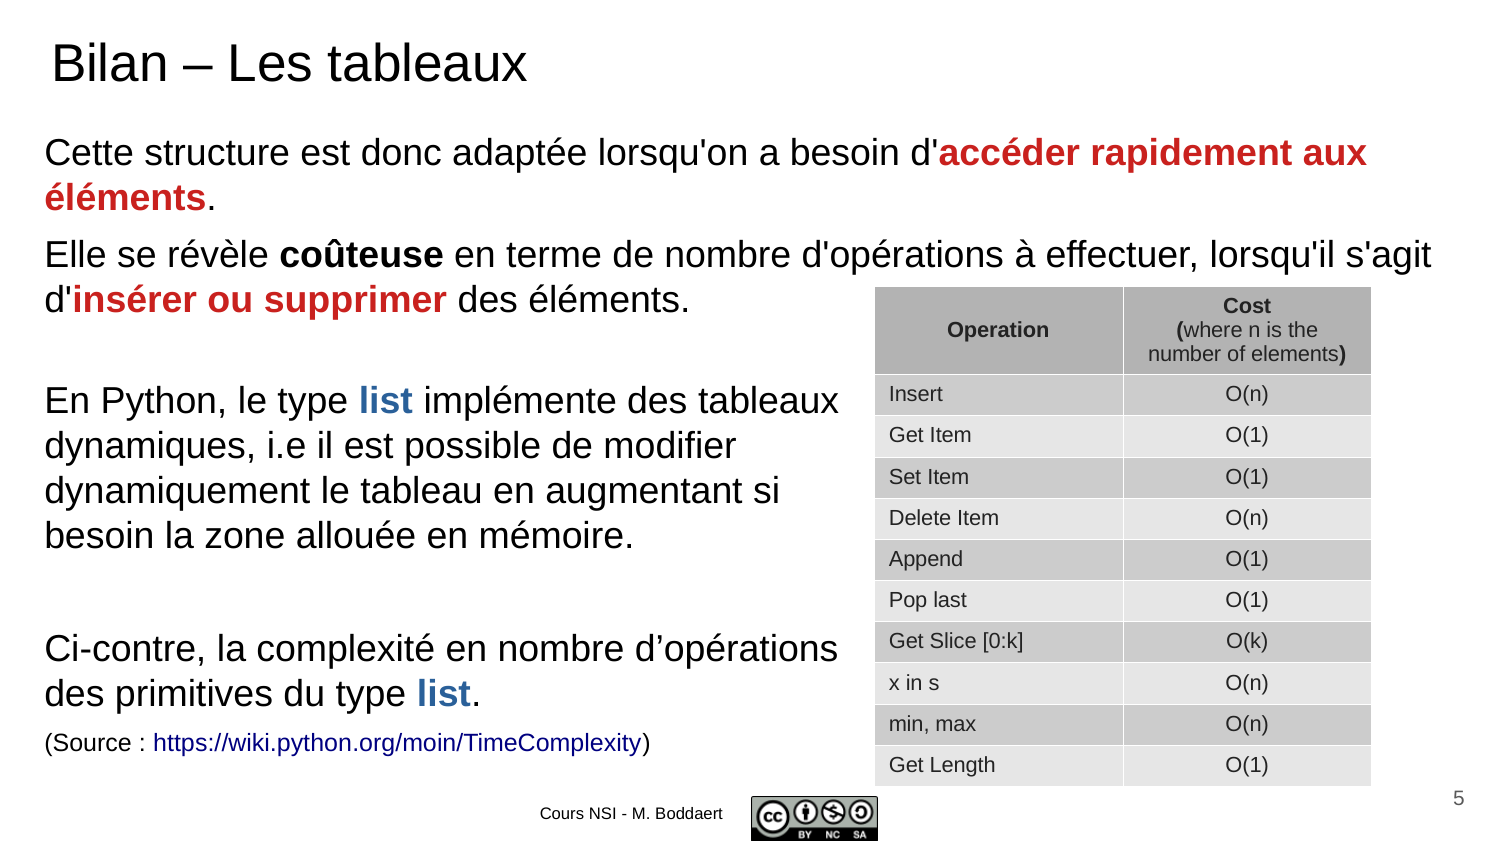

# Bilan – Les tableaux
Cette structure est donc adaptée lorsqu'on a besoin d'accéder rapidement aux éléments.
Elle se révèle coûteuse en terme de nombre d'opérations à effectuer, lorsqu'il s'agit d'insérer ou supprimer des éléments.
| Operation | Cost (where n is the number of elements) |
| --- | --- |
| Insert | O(n) |
| Get Item | O(1) |
| Set Item | O(1) |
| Delete Item | O(n) |
| Append | O(1) |
| Pop last | O(1) |
| Get Slice [0:k] | O(k) |
| x in s | O(n) |
| min, max | O(n) |
| Get Length | O(1) |
En Python, le type list implémente des tableaux dynamiques, i.e il est possible de modifier dynamiquement le tableau en augmentant si besoin la zone allouée en mémoire.
Ci-contre, la complexité en nombre d’opérations des primitives du type list.
(Source : https://wiki.python.org/moin/TimeComplexity)